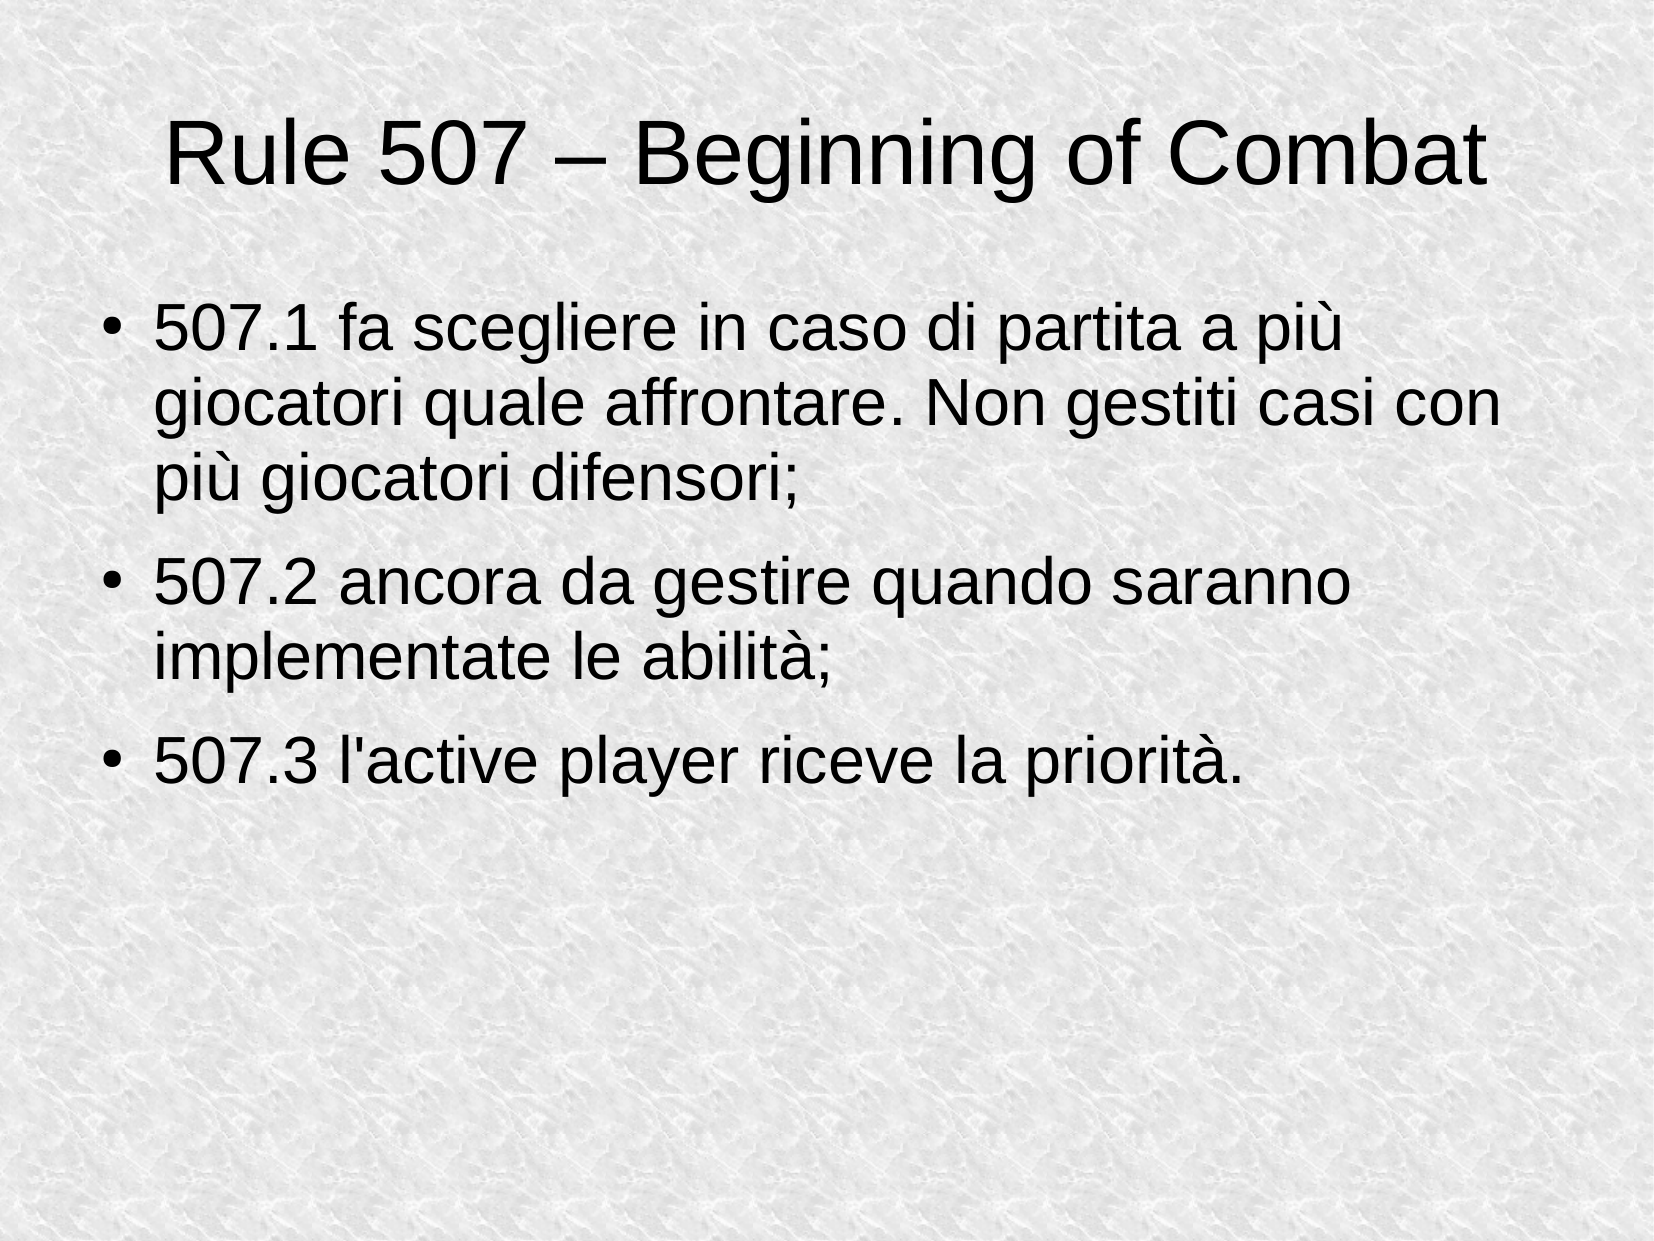

# Rule 507 – Beginning of Combat
507.1 fa scegliere in caso di partita a più giocatori quale affrontare. Non gestiti casi con più giocatori difensori;
507.2 ancora da gestire quando saranno implementate le abilità;
507.3 l'active player riceve la priorità.